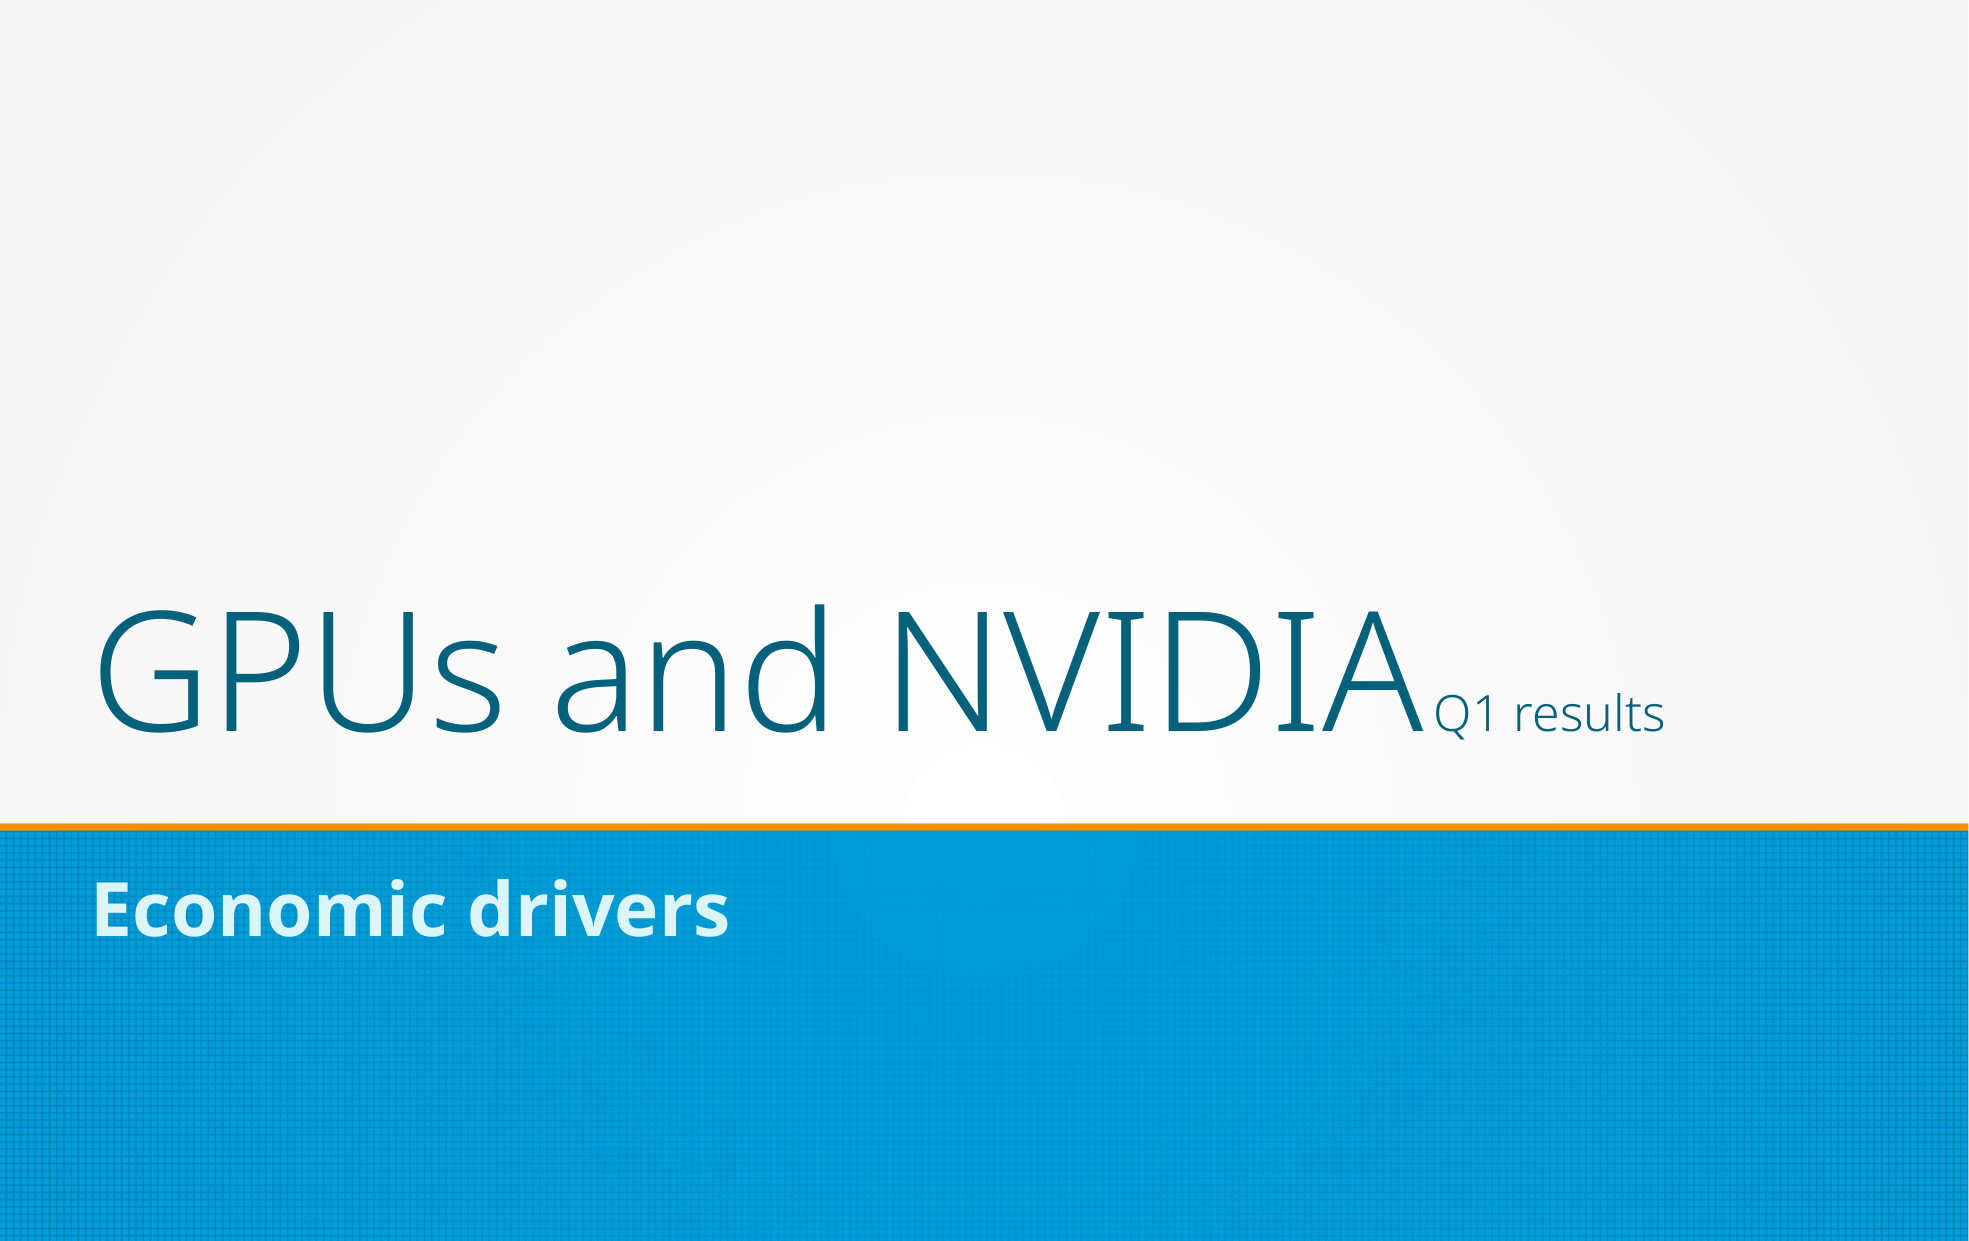

# GPUs and NVIDIA Q1 results
Economic drivers